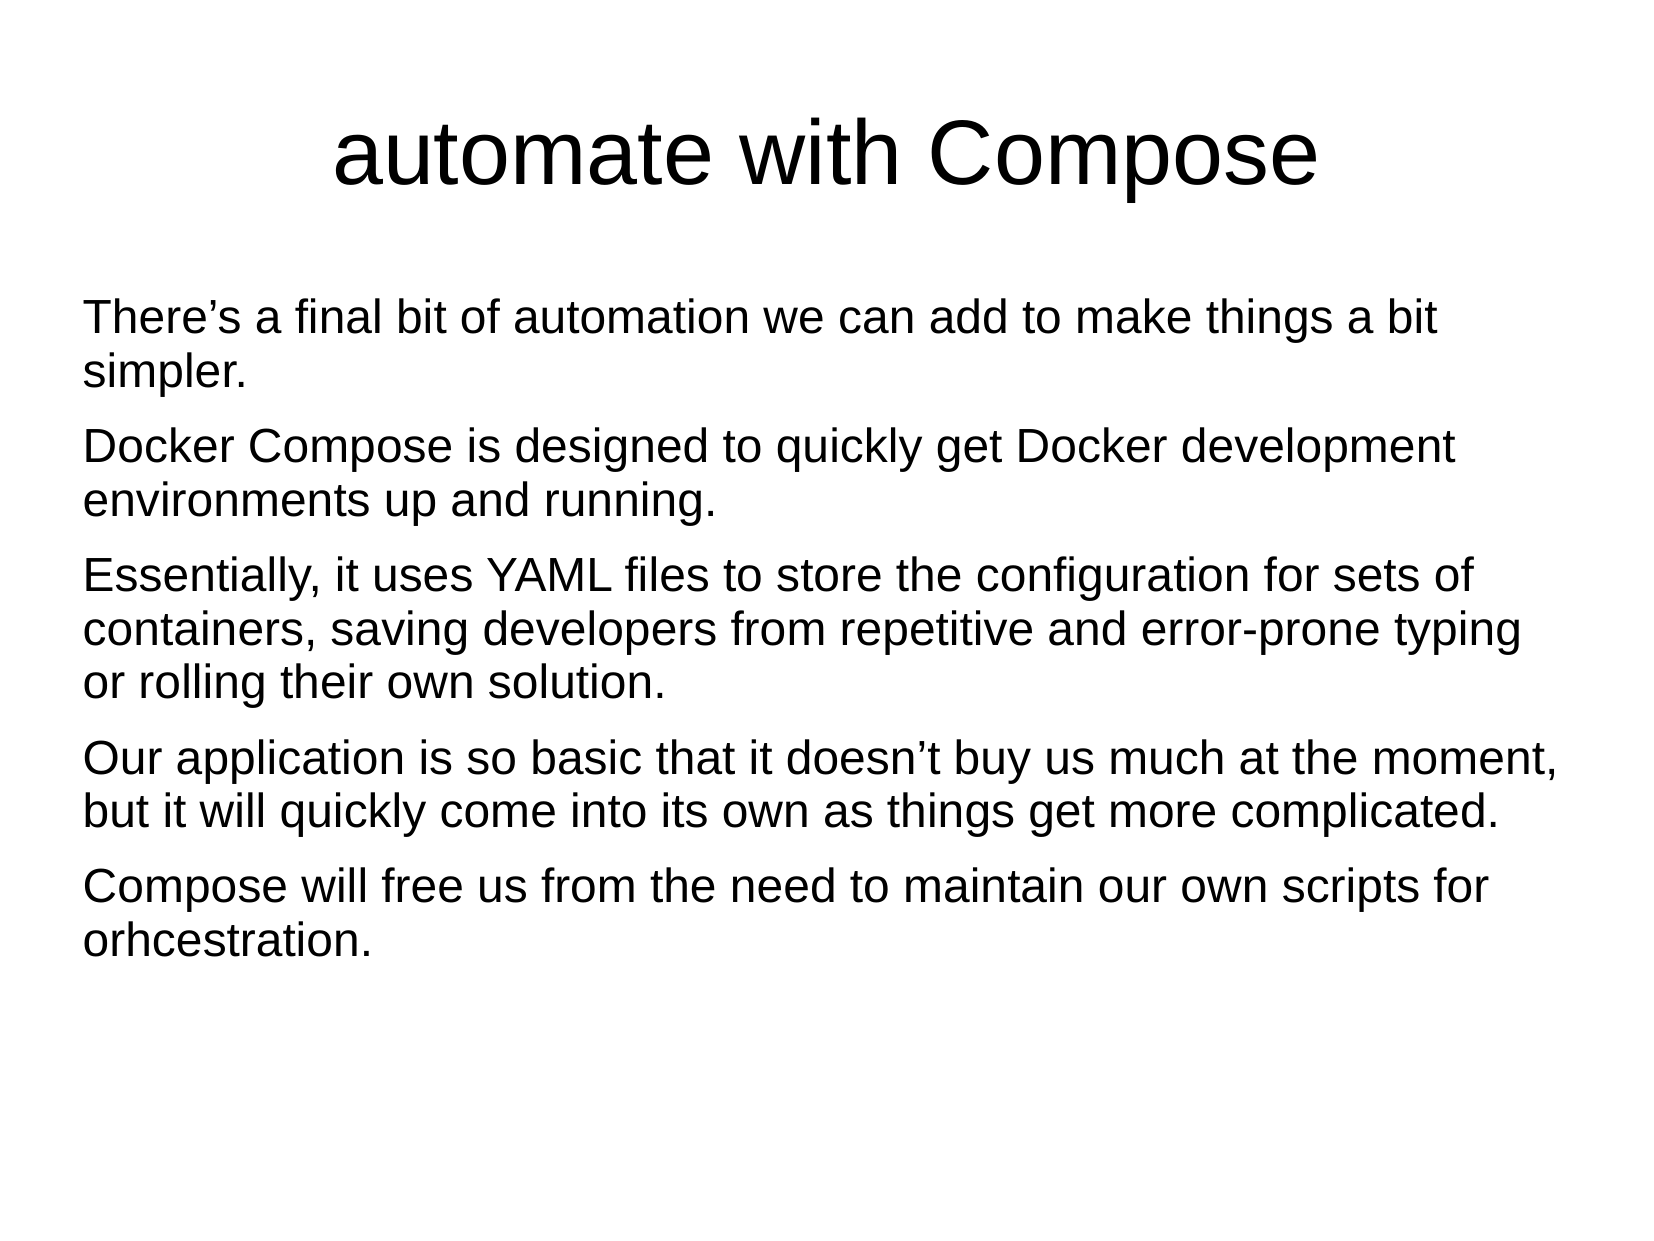

# automate with Compose
There’s a final bit of automation we can add to make things a bit simpler.
Docker Compose is designed to quickly get Docker development environments up and running.
Essentially, it uses YAML files to store the configuration for sets of containers, saving developers from repetitive and error-prone typing or rolling their own solution.
Our application is so basic that it doesn’t buy us much at the moment, but it will quickly come into its own as things get more complicated.
Compose will free us from the need to maintain our own scripts for orhcestration.